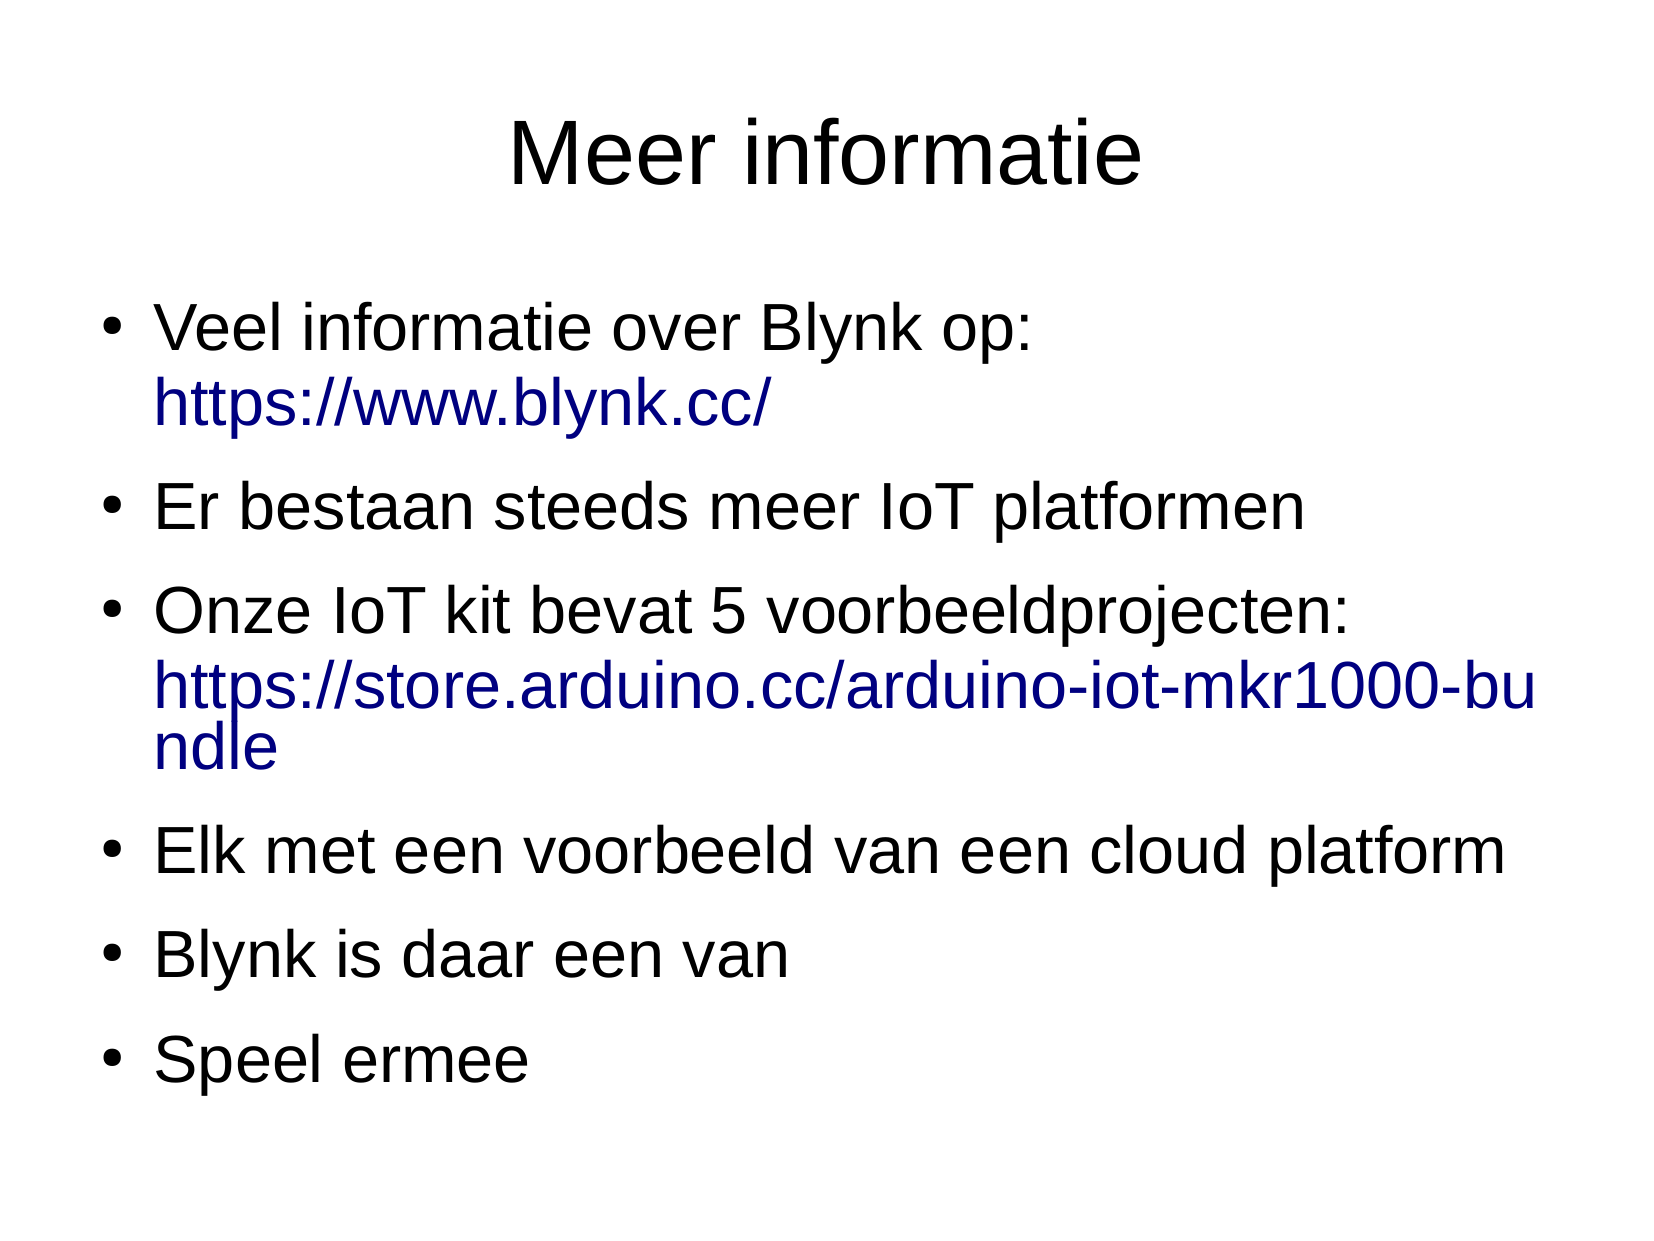

# Meer informatie
Veel informatie over Blynk op: https://www.blynk.cc/
Er bestaan steeds meer IoT platformen
Onze IoT kit bevat 5 voorbeeldprojecten: https://store.arduino.cc/arduino-iot-mkr1000-bundle
Elk met een voorbeeld van een cloud platform
Blynk is daar een van
Speel ermee